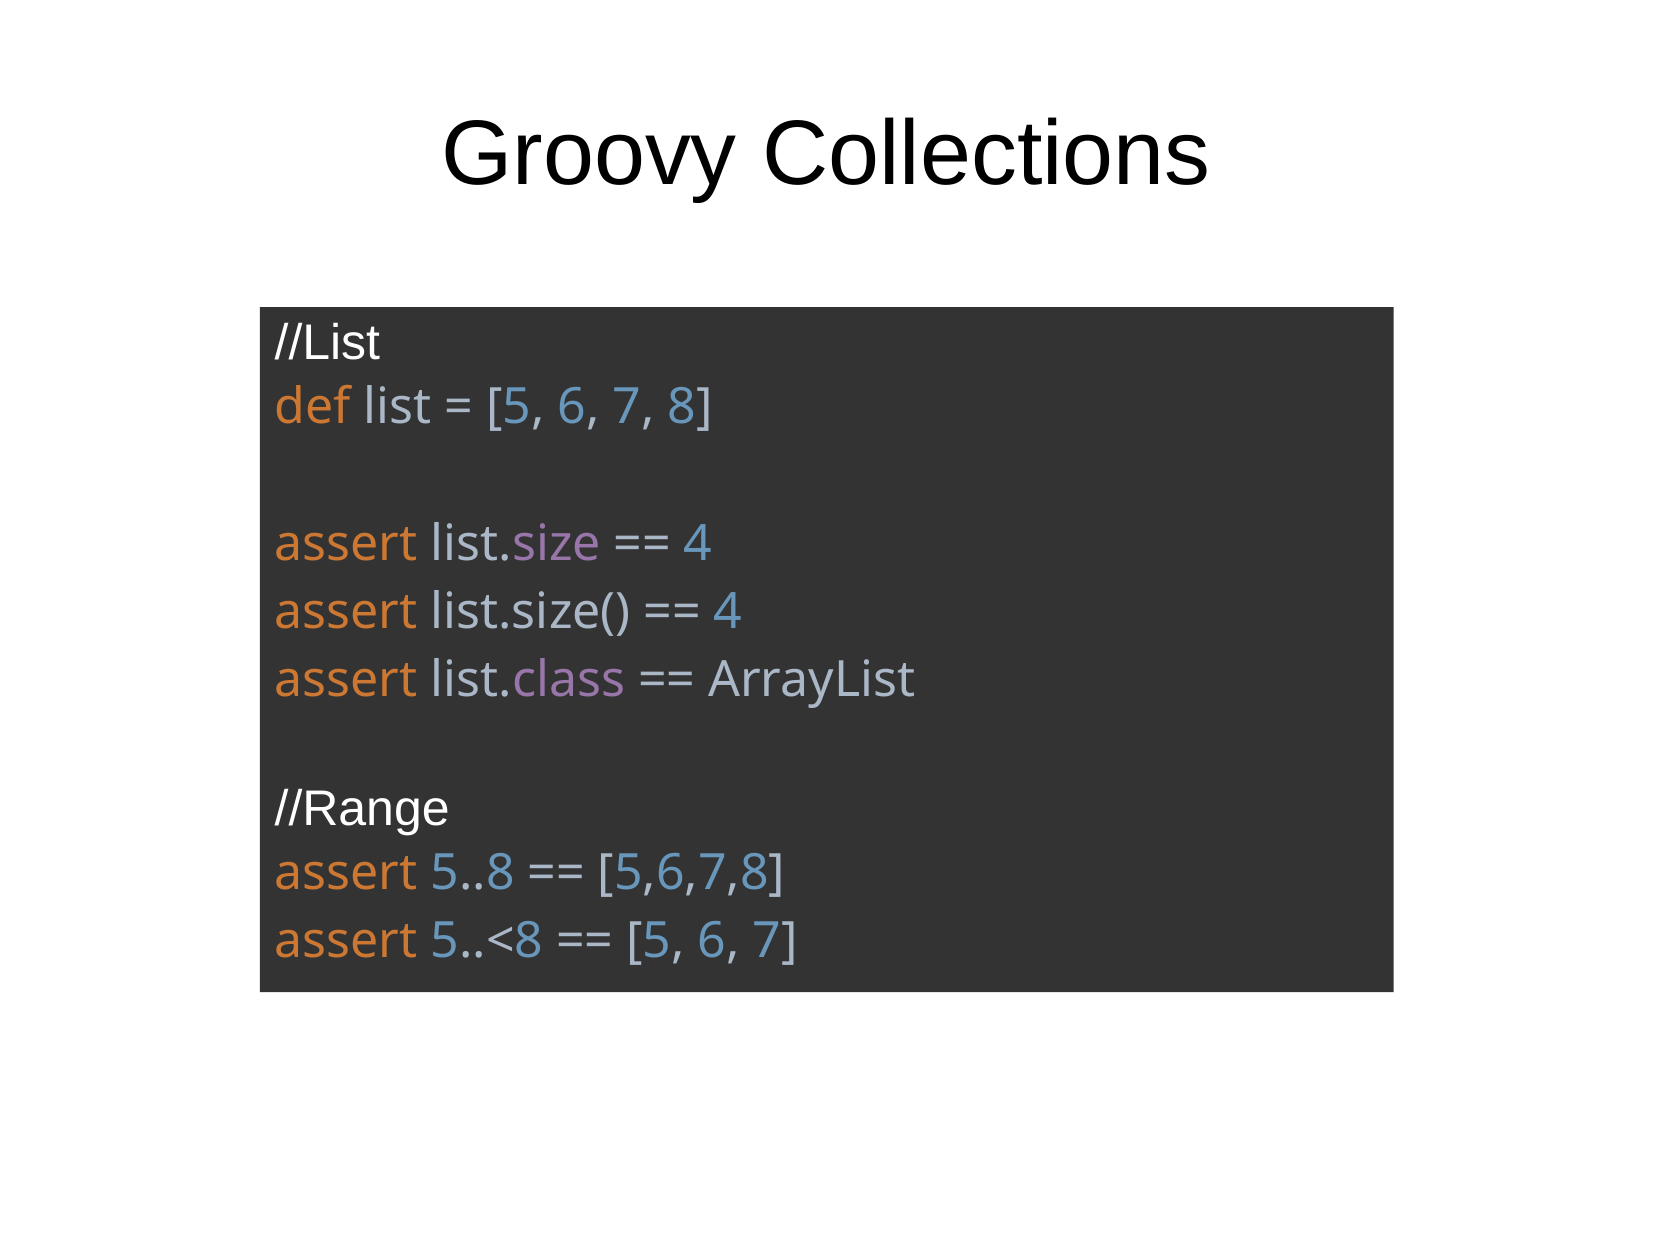

# Groovy Collections
//List
def list = [5, 6, 7, 8]
assert list.size == 4
assert list.size() == 4
assert list.class == ArrayList
//Range
assert 5..8 == [5,6,7,8]
assert 5..<8 == [5, 6, 7]